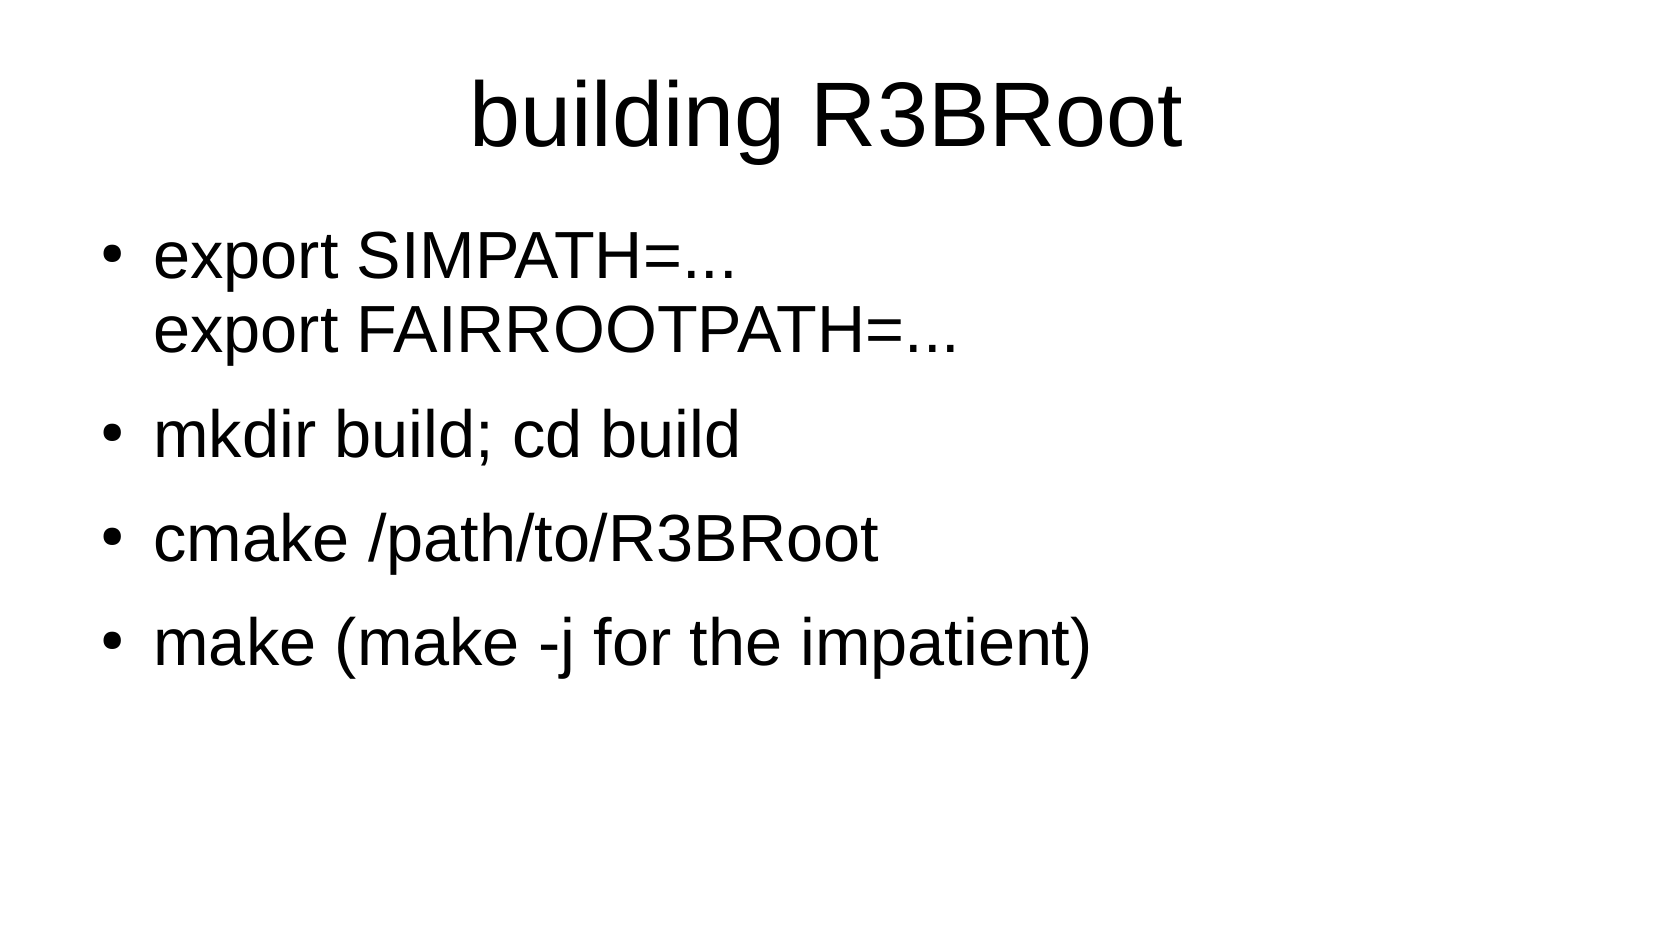

# building R3BRoot
export SIMPATH=...
export FAIRROOTPATH=...
mkdir build; cd build
cmake /path/to/R3BRoot
make (make -j for the impatient)